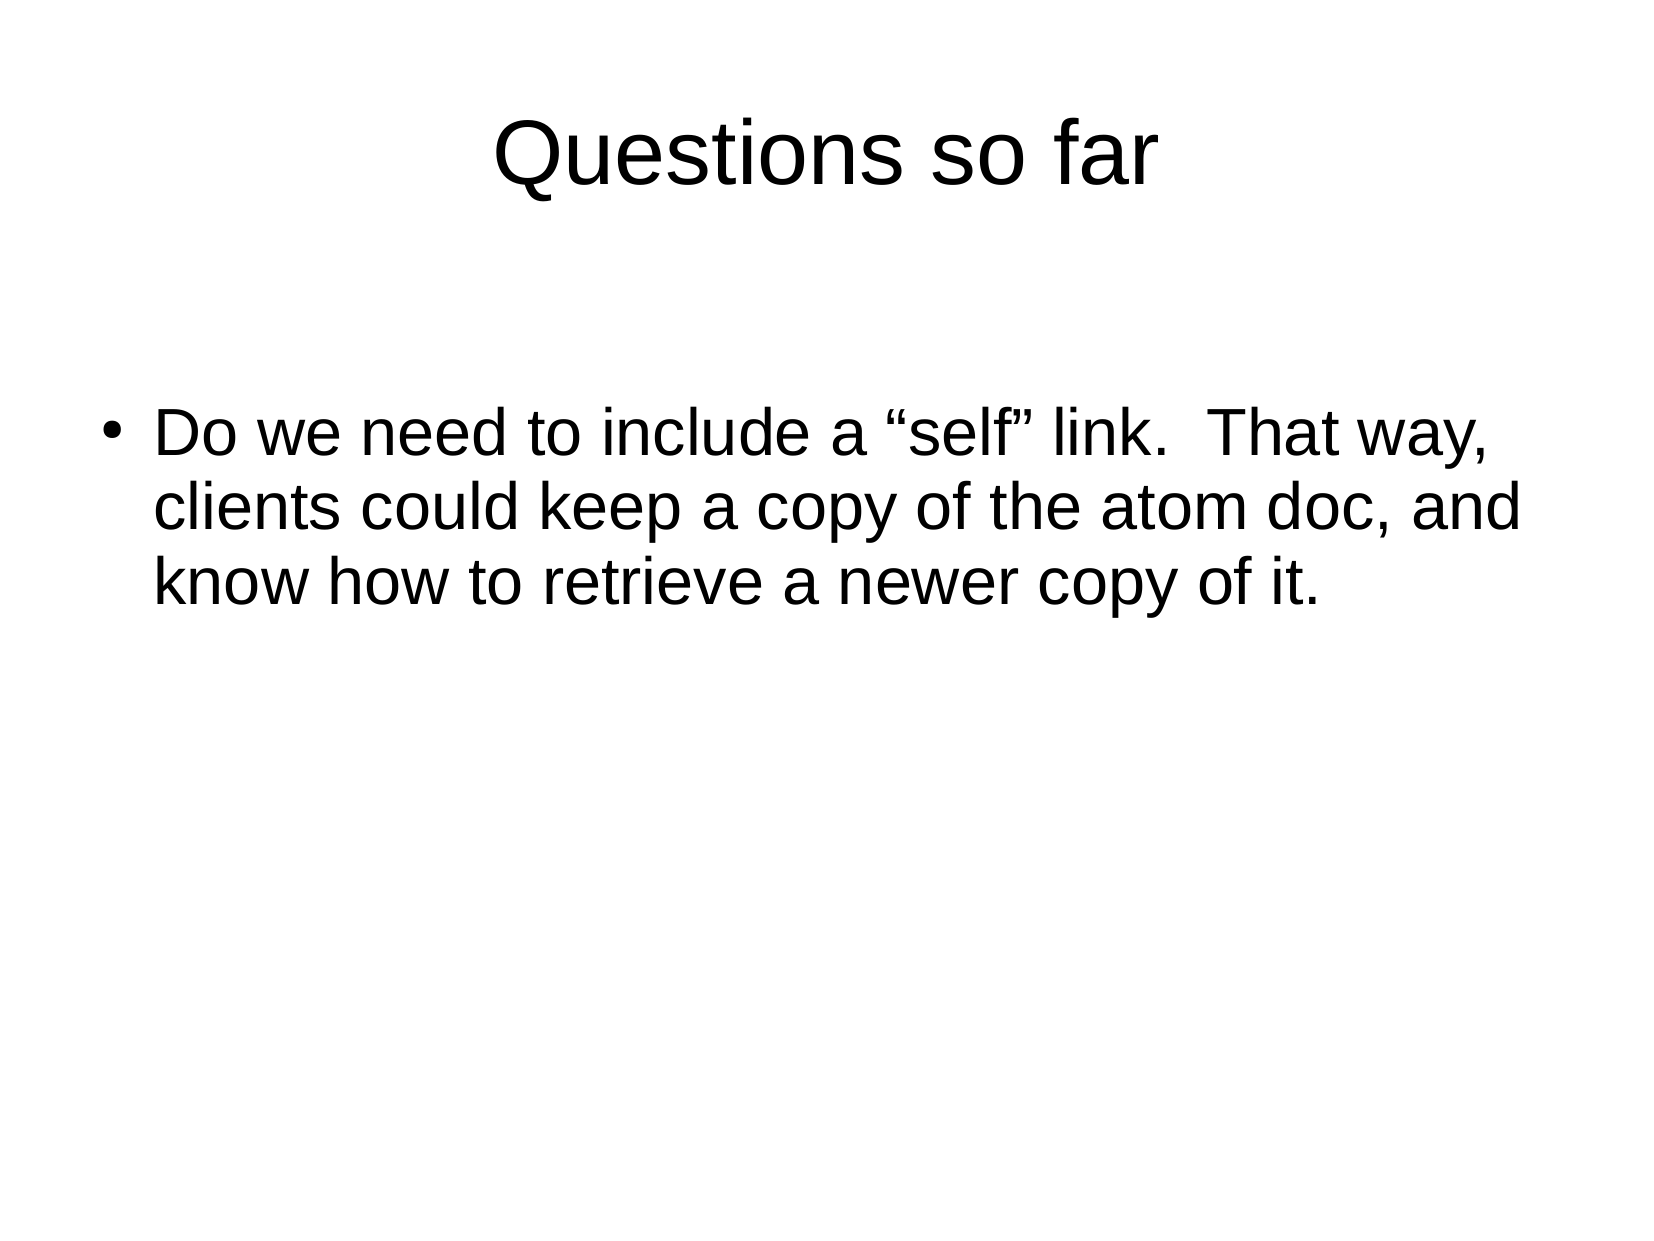

# Questions so far
Do we need to include a “self” link. That way, clients could keep a copy of the atom doc, and know how to retrieve a newer copy of it.